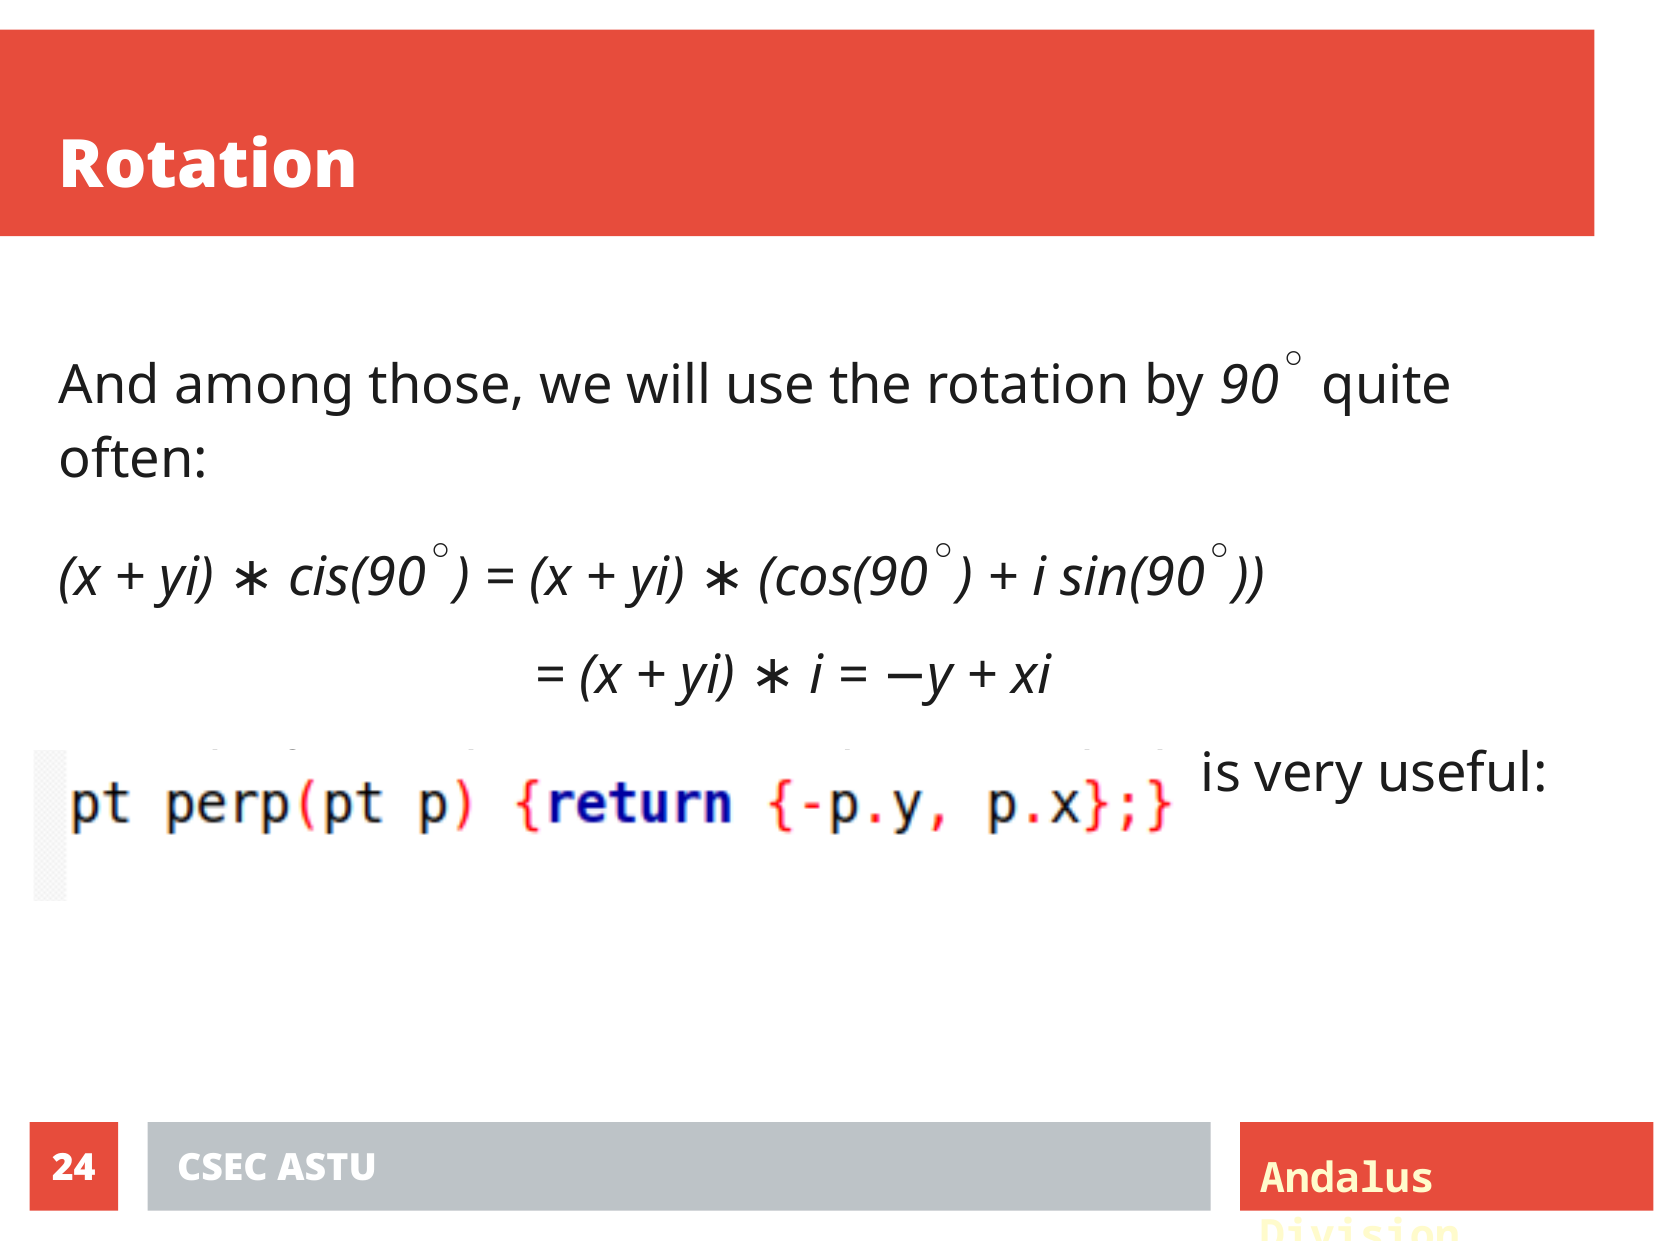

# Rotation
And among those, we will use the rotation by 90◦ quite often:
(x + yi) ∗ cis(90◦) = (x + yi) ∗ (cos(90◦) + i sin(90◦))
 = (x + yi) ∗ i = −y + xi
It works fine with integer coordinates, which is very useful:
24
CSEC ASTU
Andalus Division